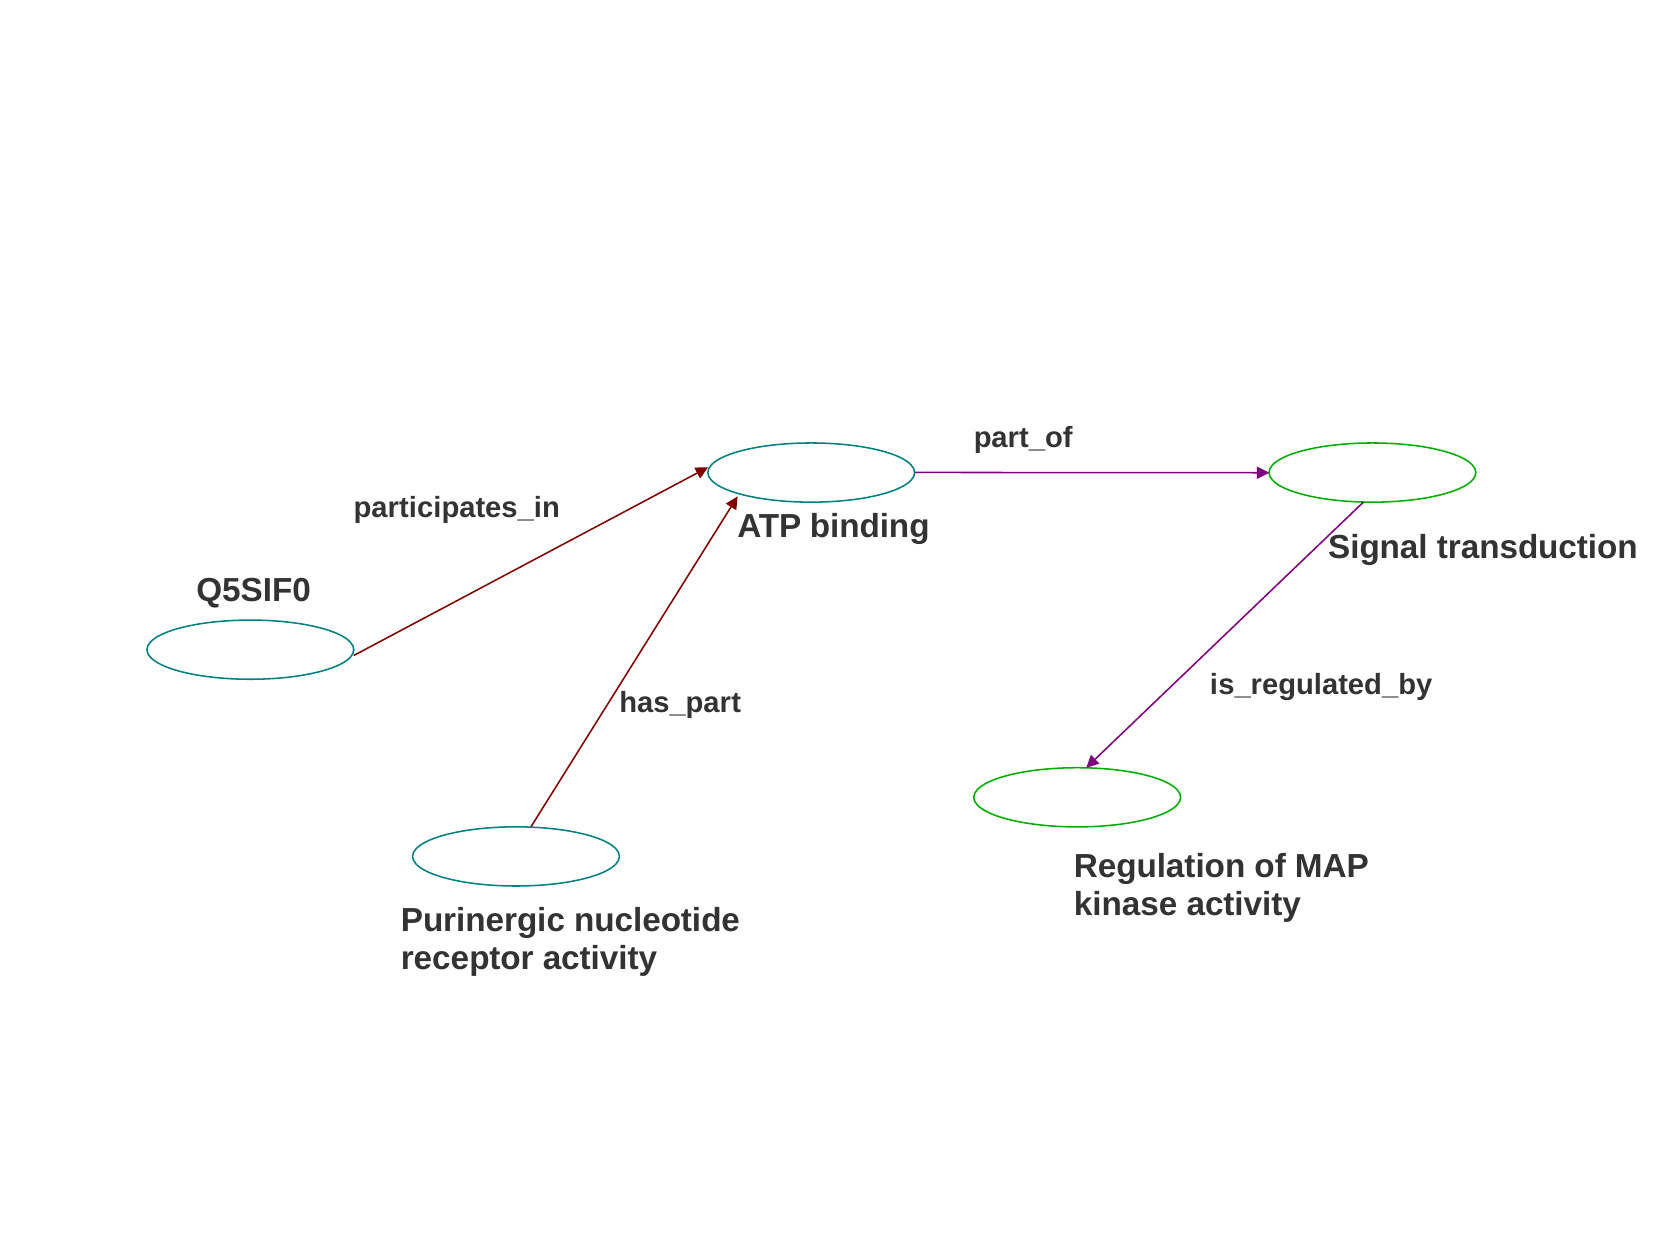

part_of
participates_in
ATP binding
Signal transduction
Q5SIF0
is_regulated_by
has_part
Regulation of MAP kinase activity
Purinergic nucleotide receptor activity